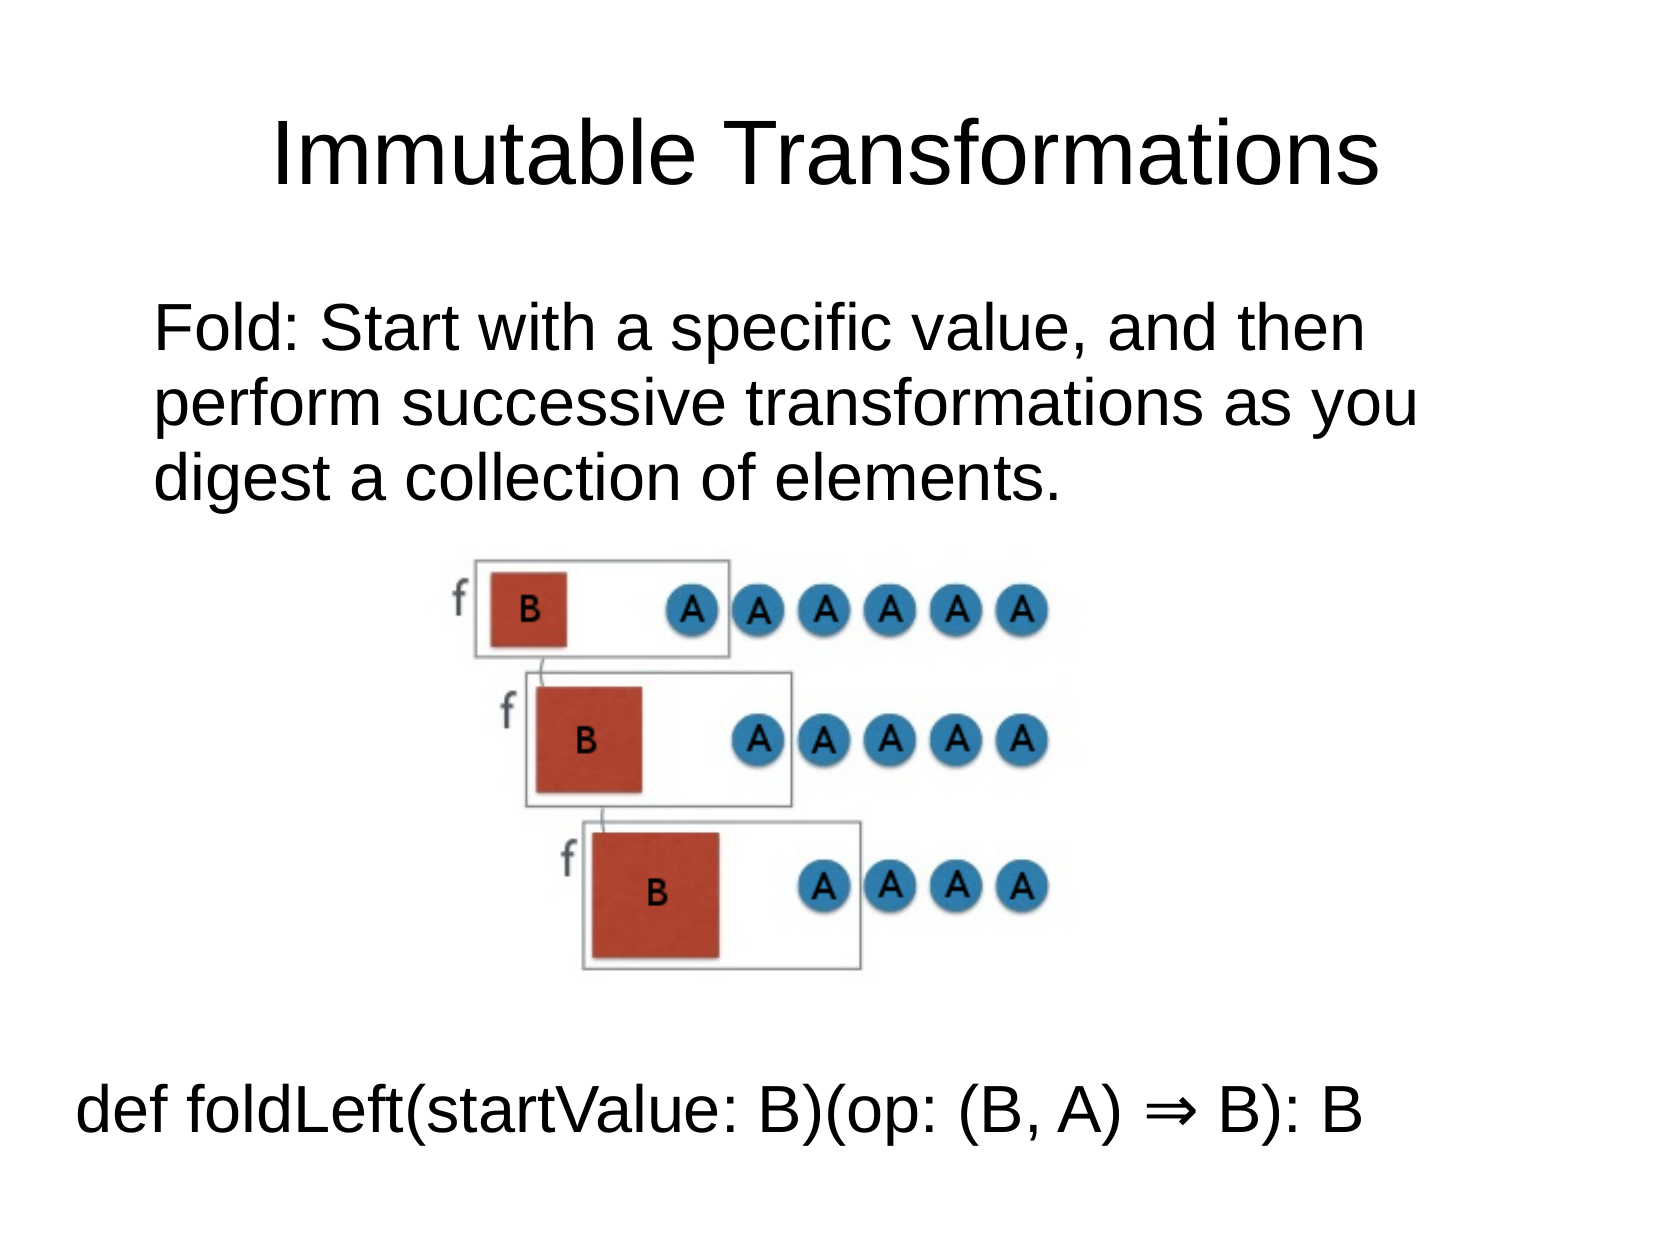

# Immutable Transformations
Fold: Start with a specific value, and then perform successive transformations as you digest a collection of elements.
def foldLeft(startValue: B)(op: (B, A) ⇒ B): B